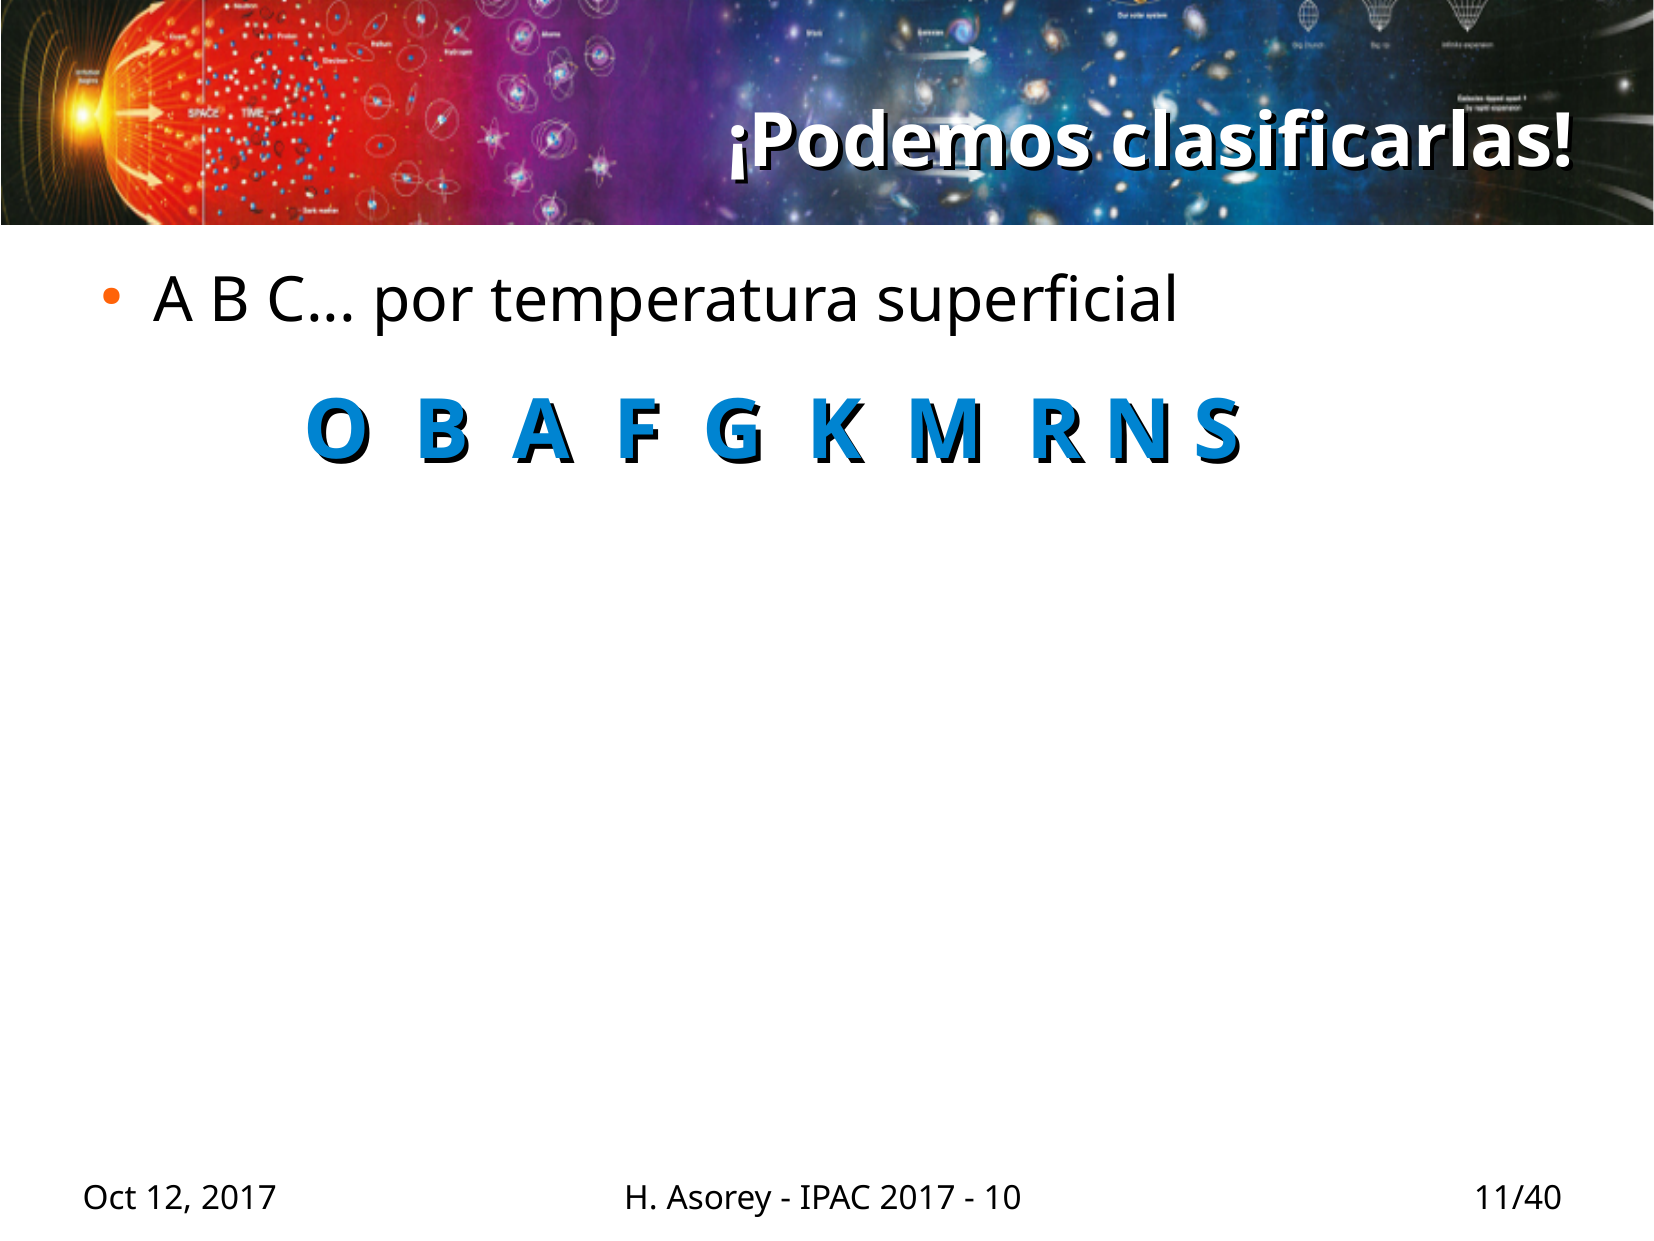

# ¡Podemos clasificarlas!
A B C... por temperatura superficial
		O B A F G K M R N S
Oct 12, 2017
H. Asorey - IPAC 2017 - 10
11